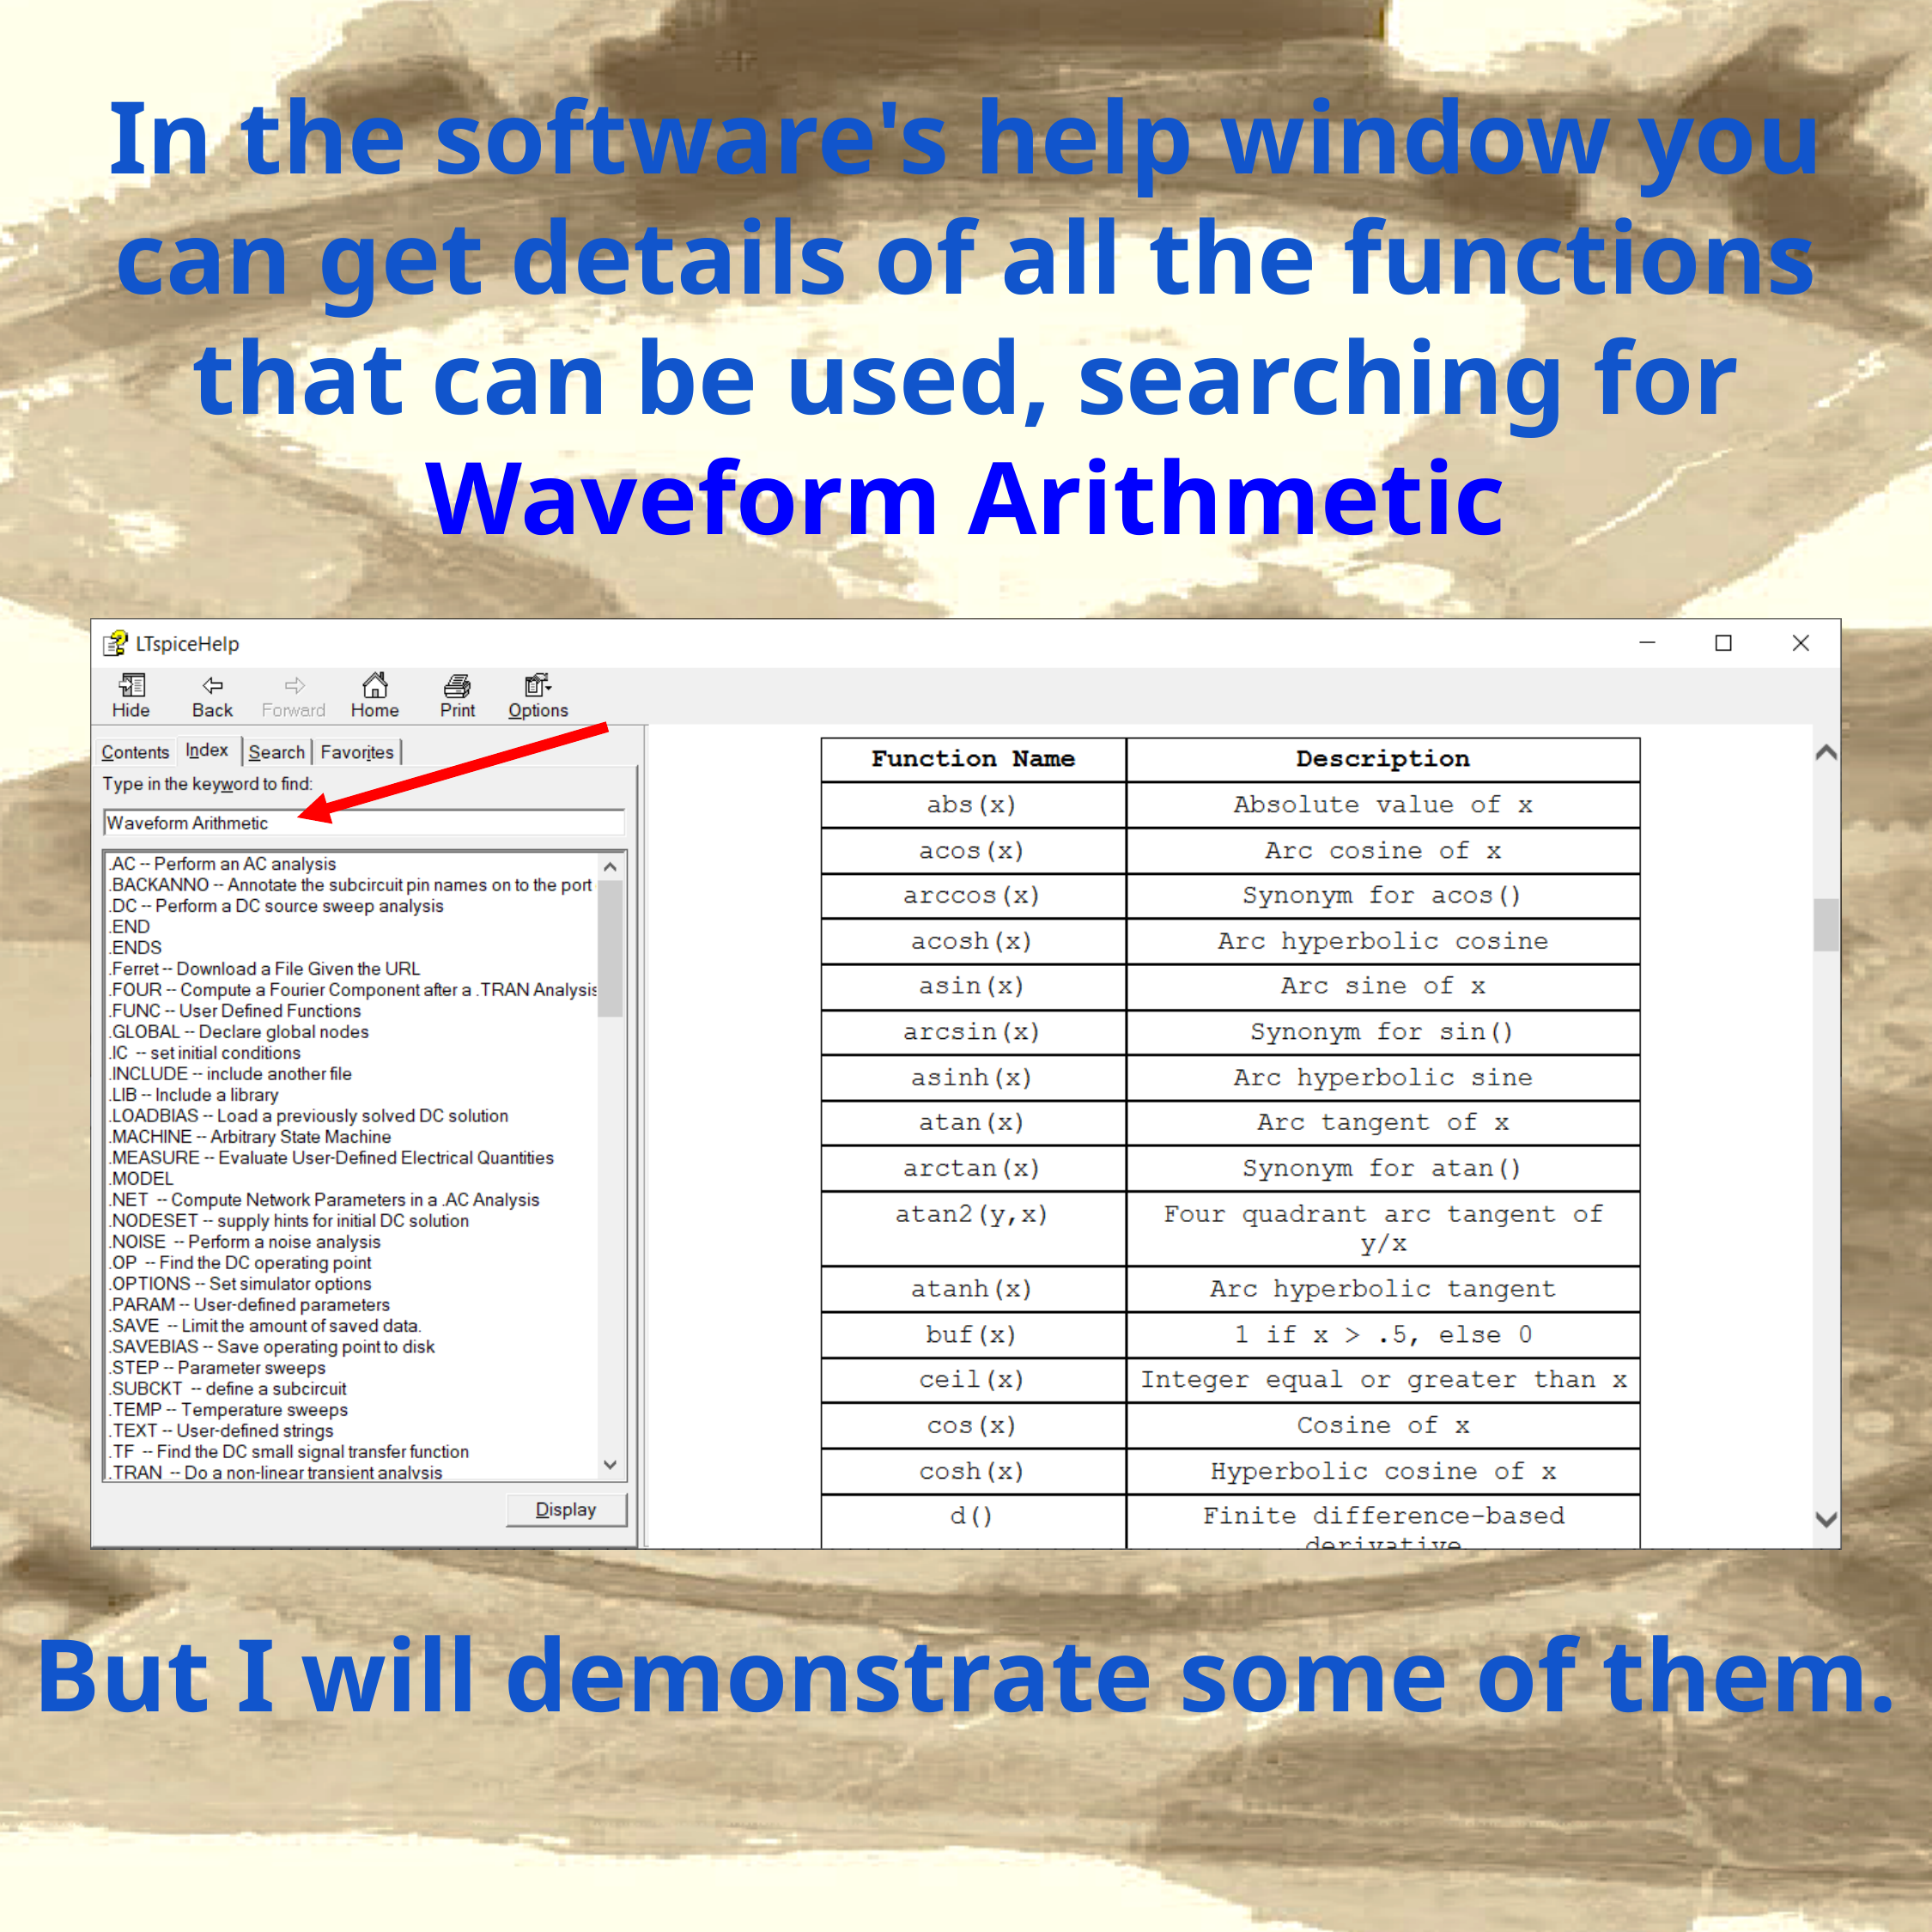

In the software's help window you can get details of all the functions that can be used, searching for Waveform Arithmetic
But I will demonstrate some of them.